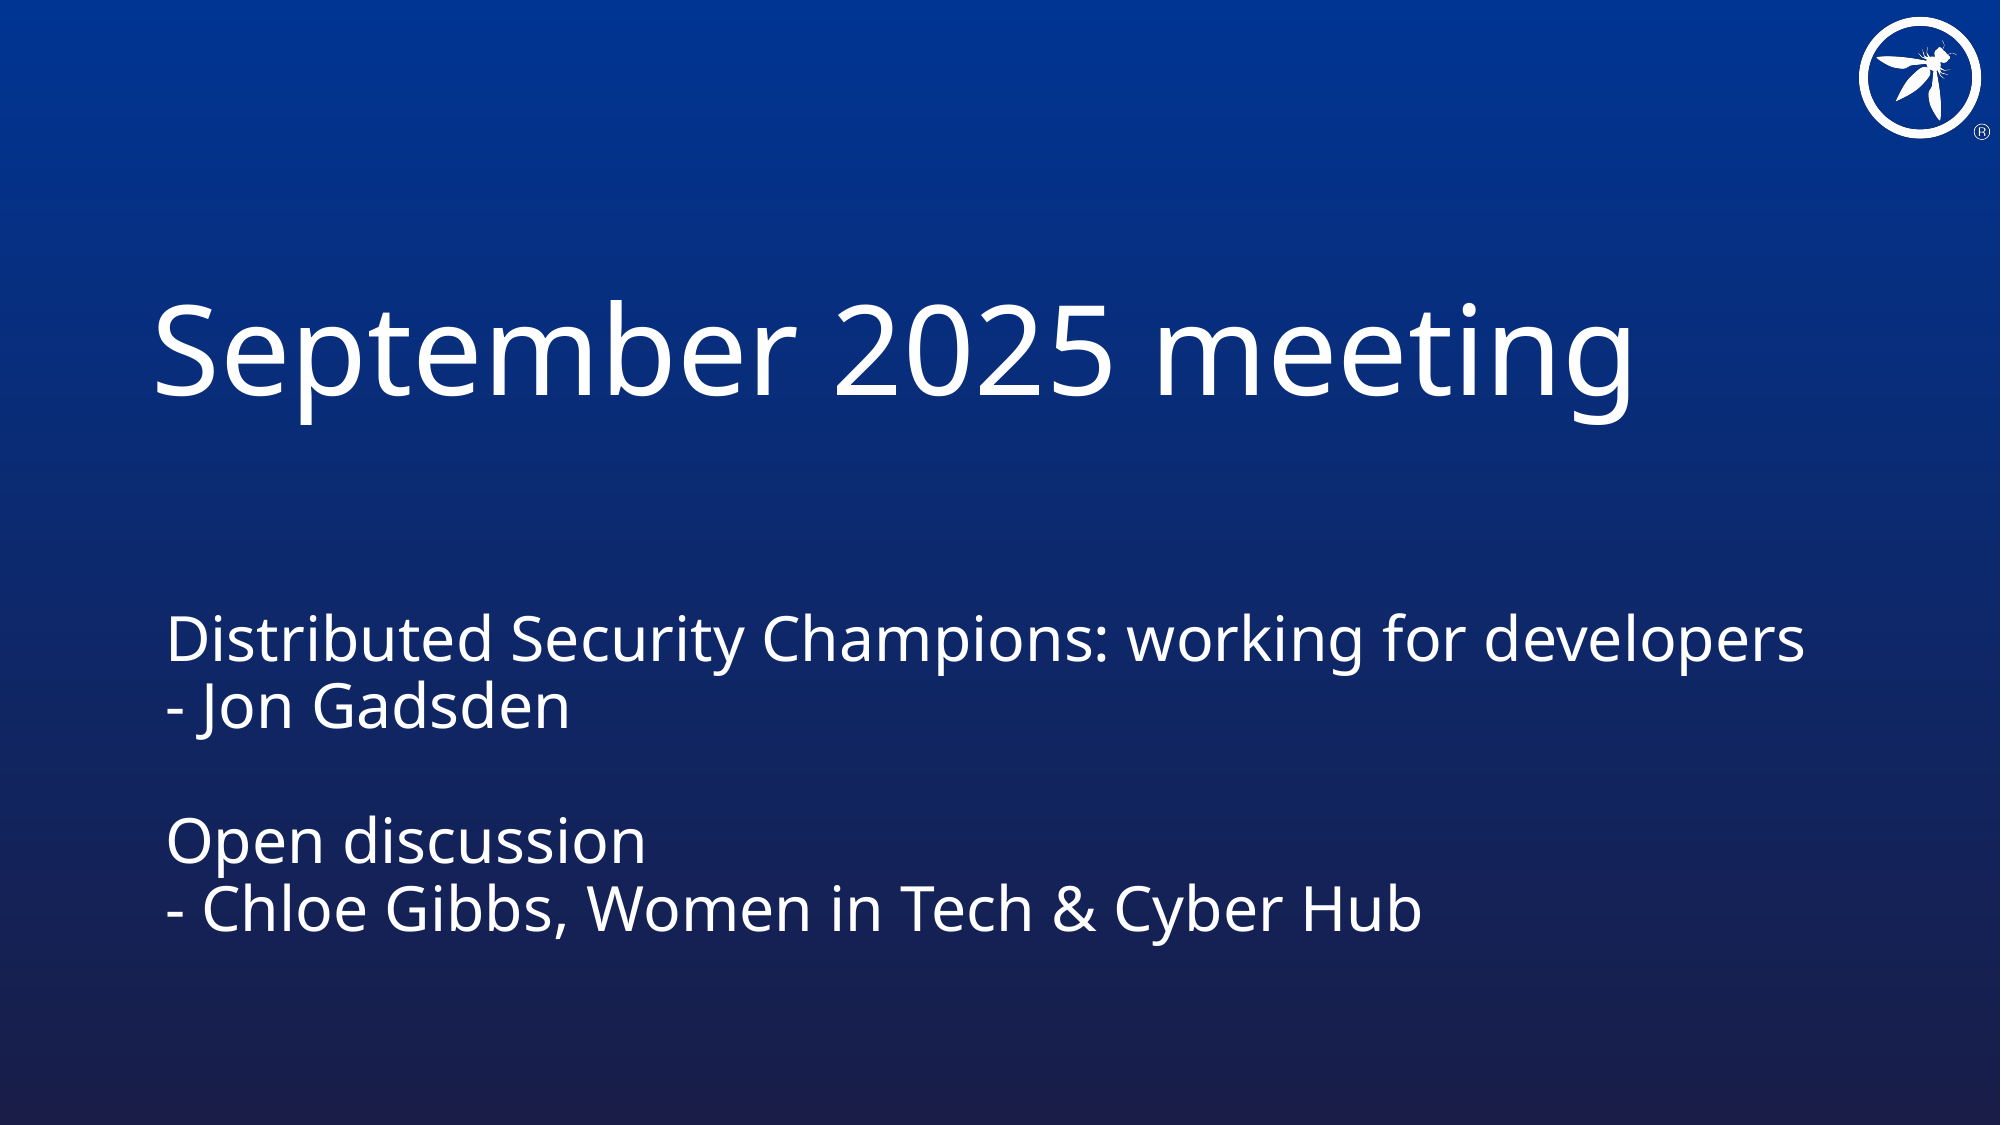

# September 2025 meeting
Distributed Security Champions: working for developers
- Jon Gadsden
Open discussion
- Chloe Gibbs, Women in Tech & Cyber Hub